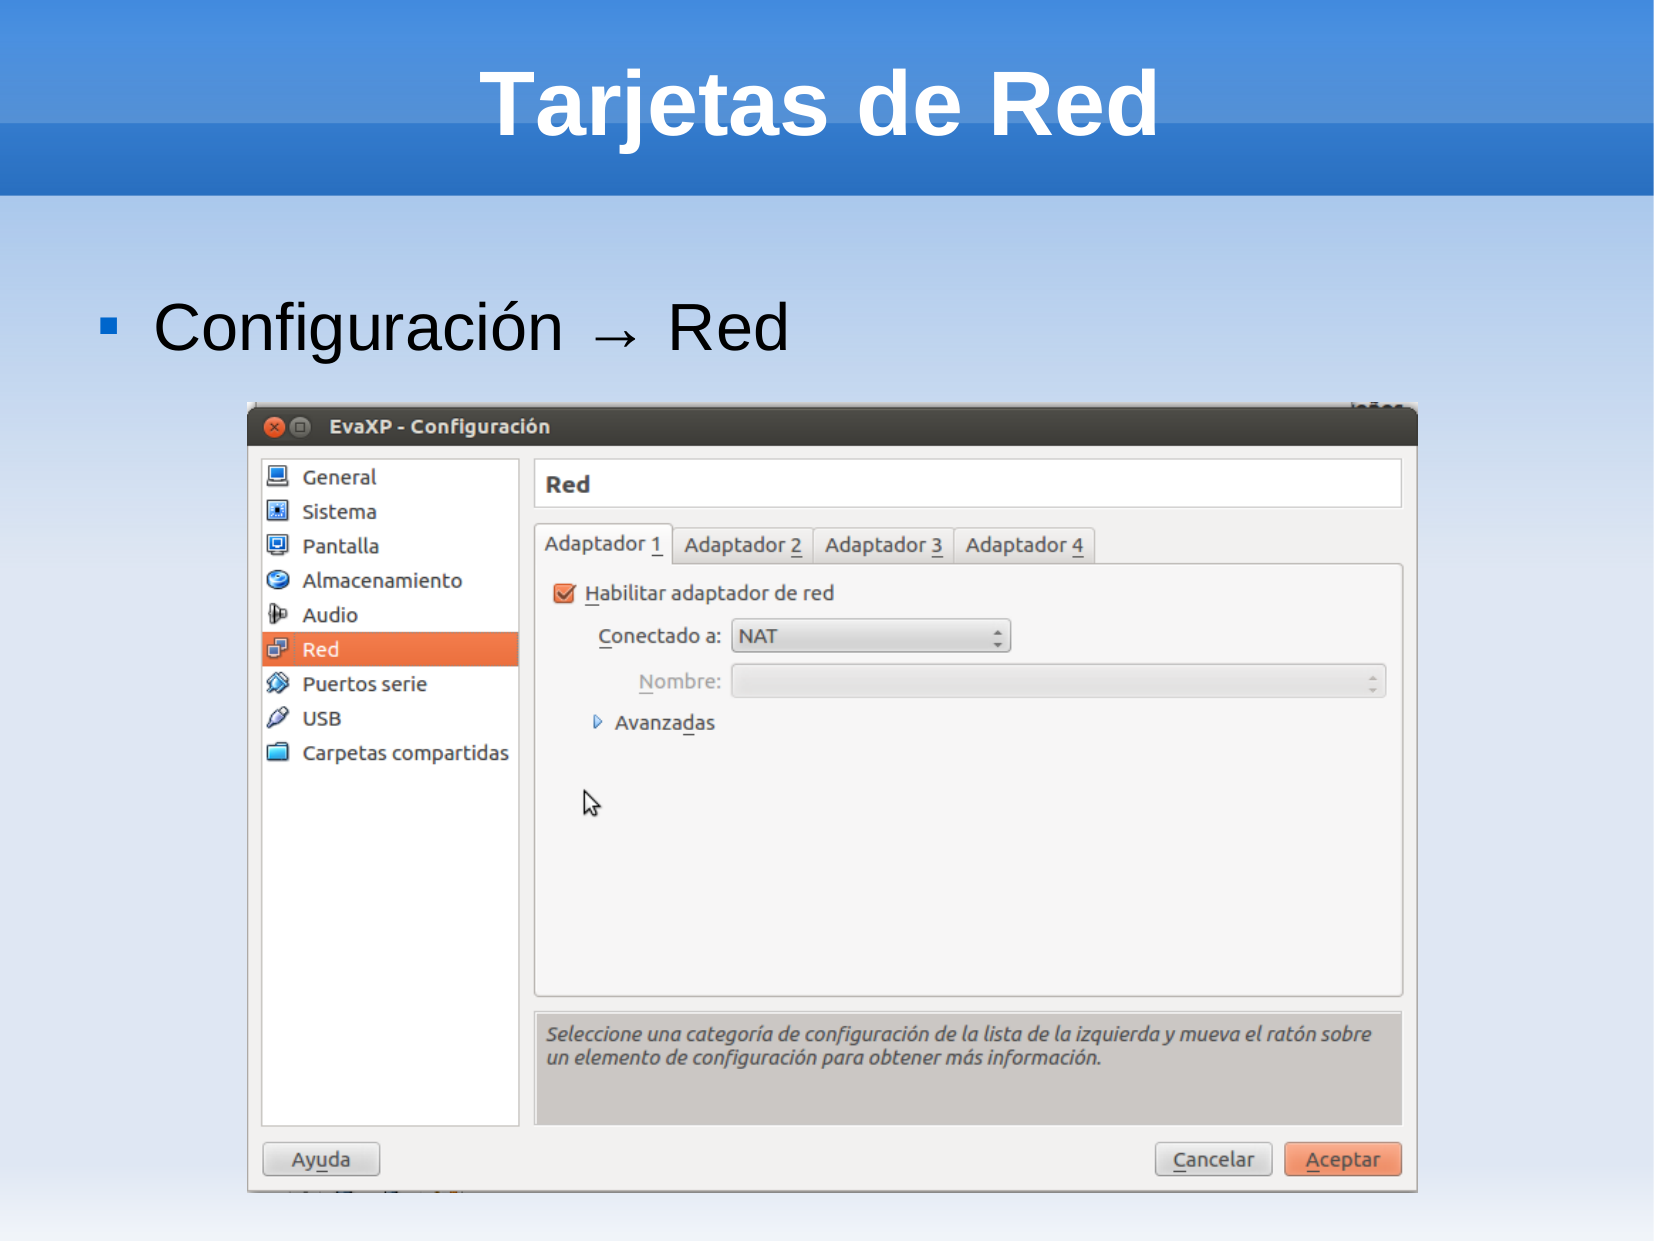

# Tarjetas de Red
Configuración → Red